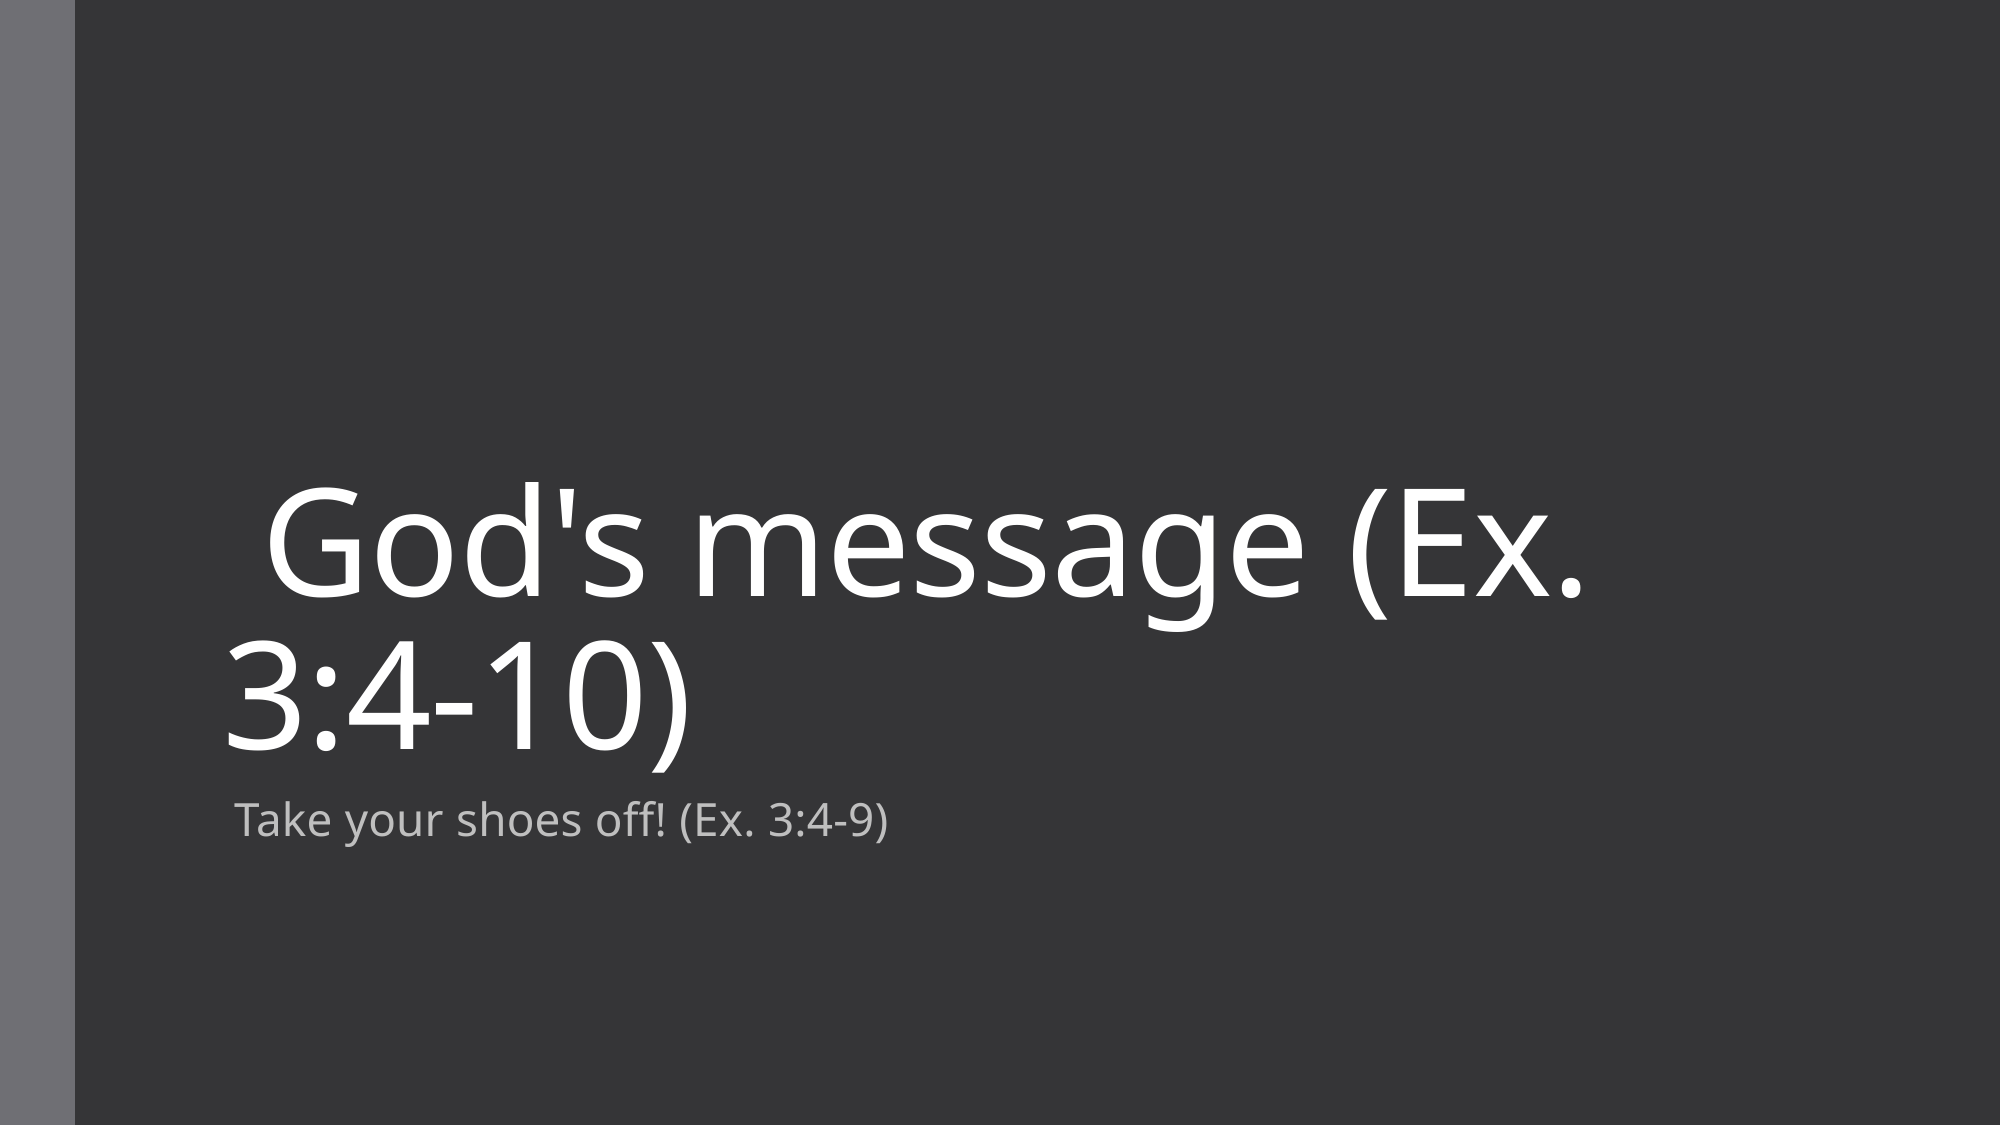

# God's message (Ex. 3:4-10)
 Take your shoes off! (Ex. 3:4-9)